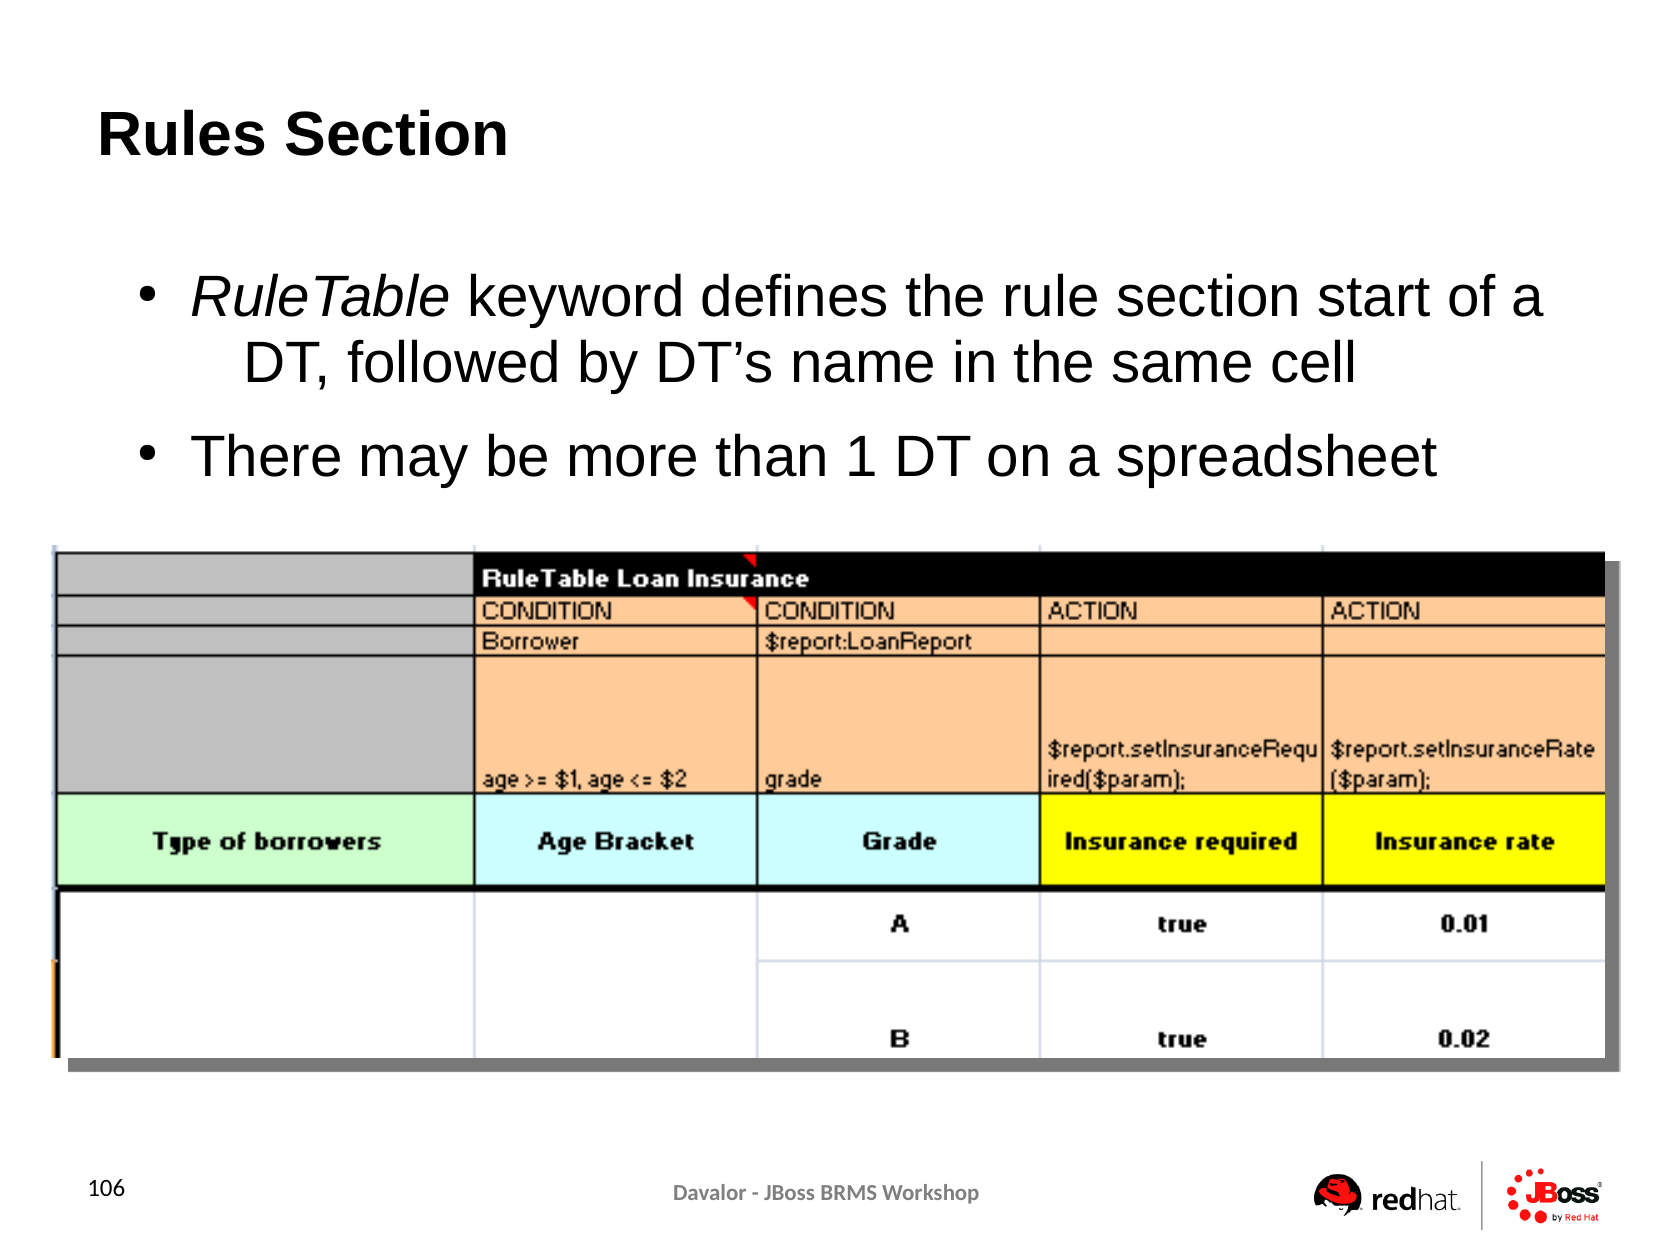

# Rules Section
RuleTable keyword defines the rule section start of a DT, followed by DT’s name in the same cell
There may be more than 1 DT on a spreadsheet